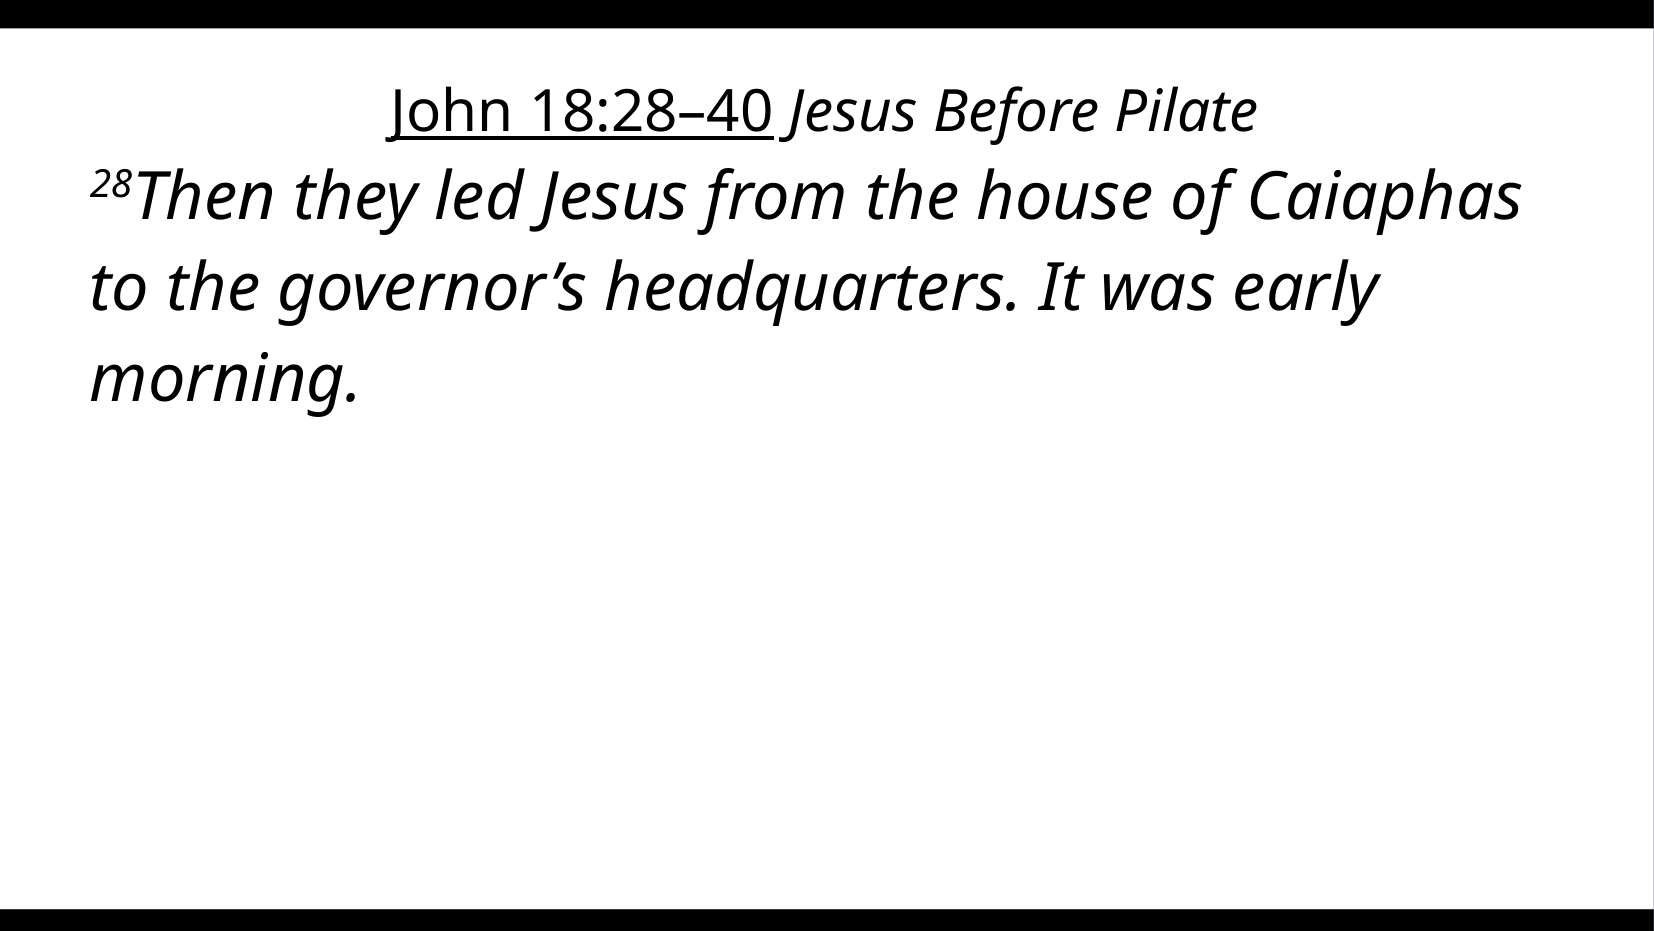

John 18:28–40 Jesus Before Pilate
28Then they led Jesus from the house of Caiaphas to the governor’s headquarters. It was early morning.